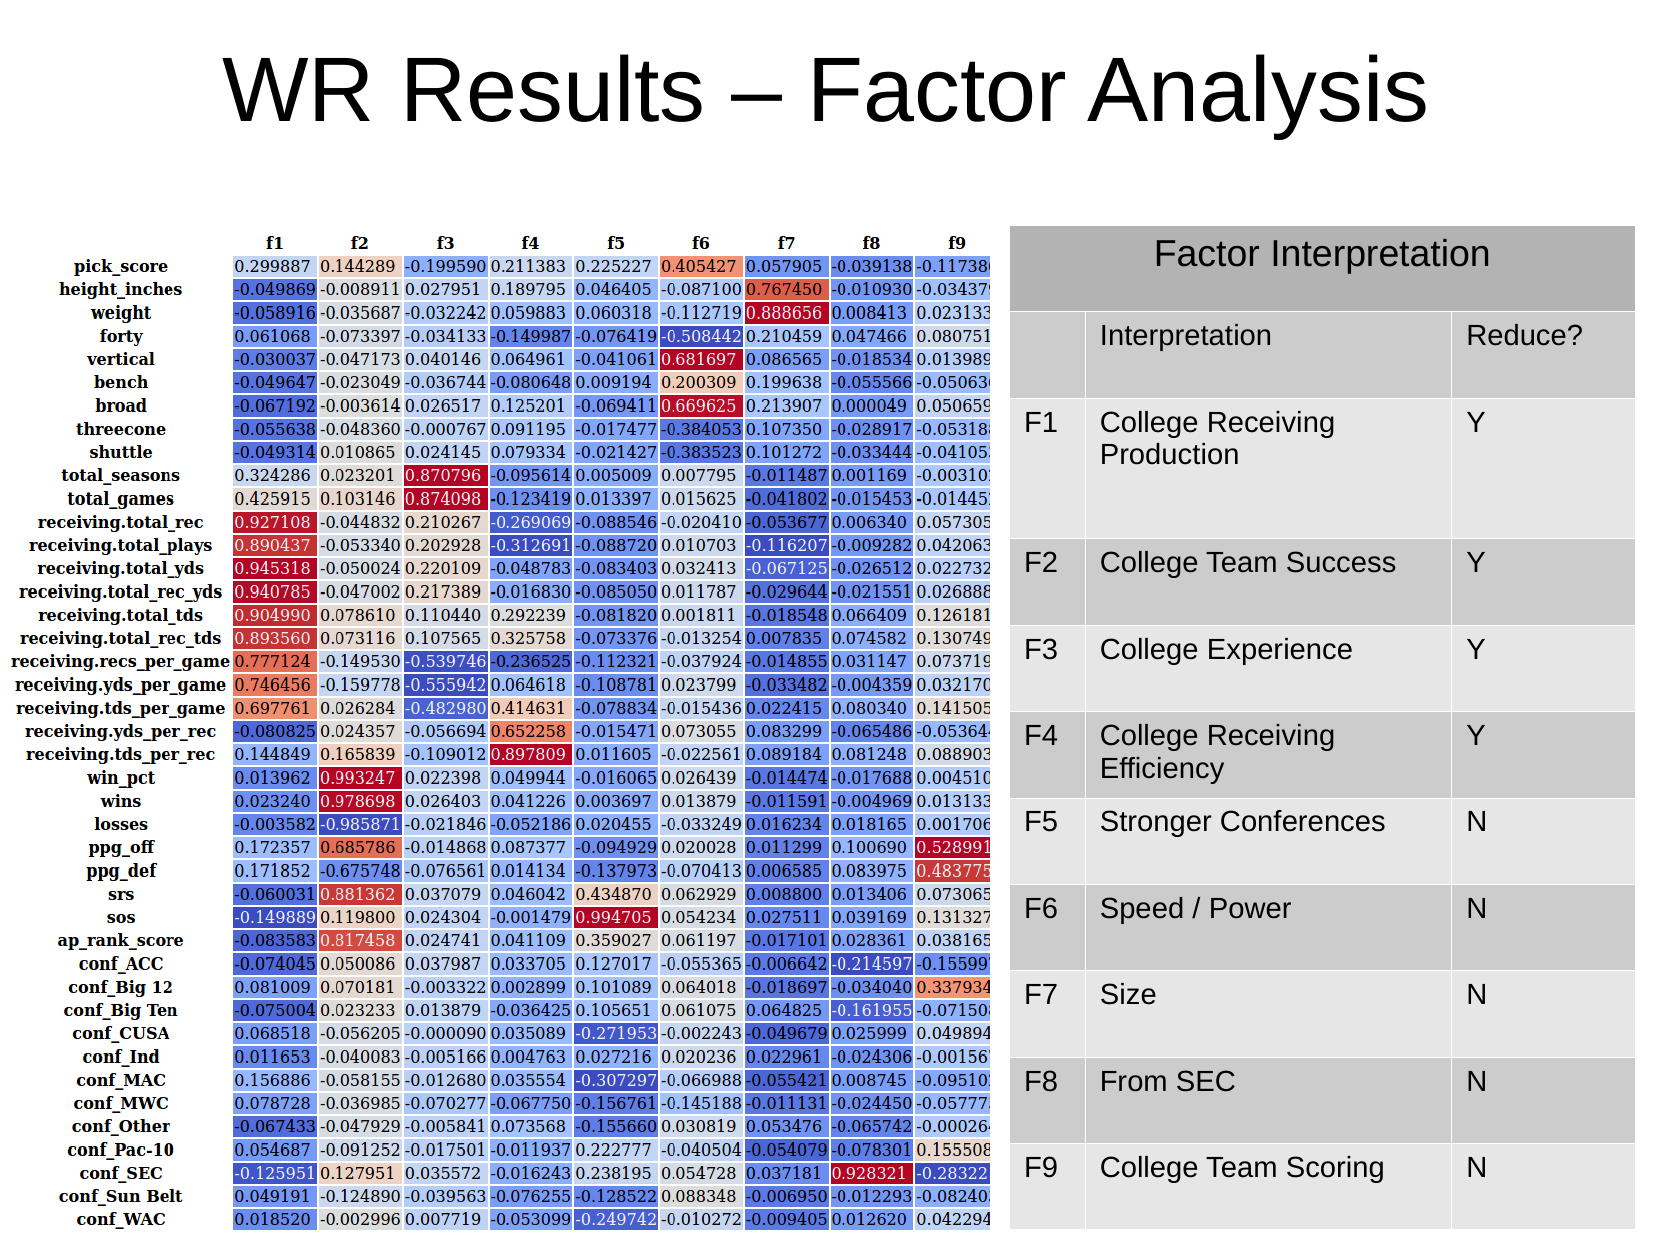

# WR Results – Factor Analysis
| Factor Interpretation | | |
| --- | --- | --- |
| | Interpretation | Reduce? |
| F1 | College Receiving Production | Y |
| F2 | College Team Success | Y |
| F3 | College Experience | Y |
| F4 | College Receiving Efficiency | Y |
| F5 | Stronger Conferences | N |
| F6 | Speed / Power | N |
| F7 | Size | N |
| F8 | From SEC | N |
| F9 | College Team Scoring | N |